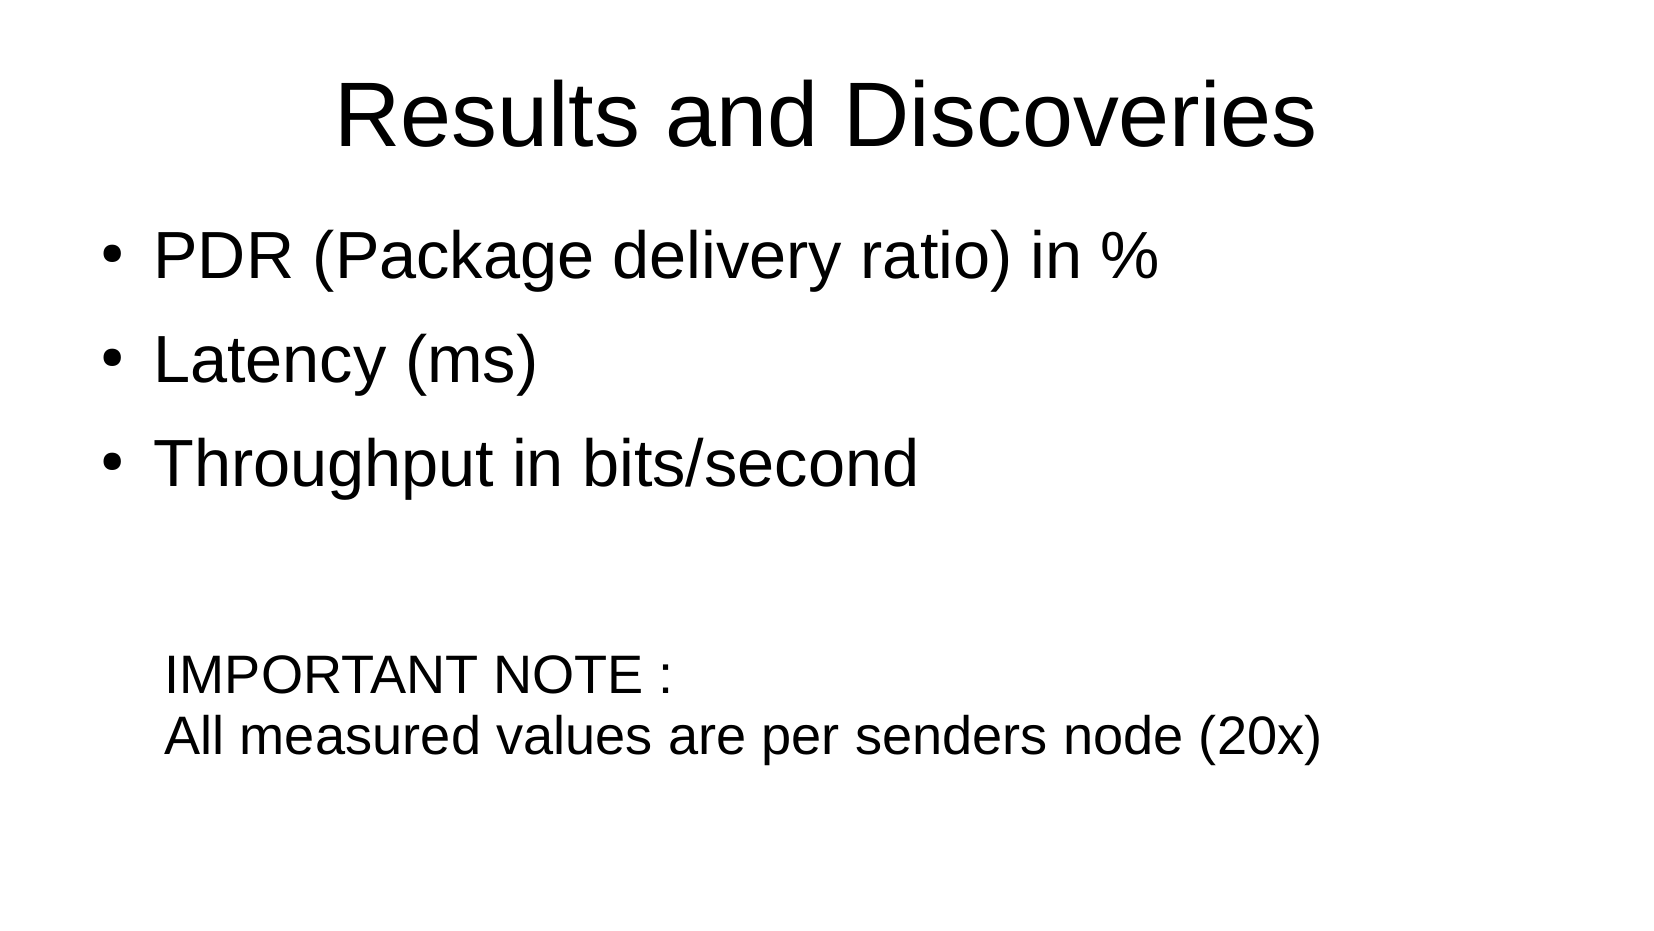

# Results and Discoveries
PDR (Package delivery ratio) in %
Latency (ms)
Throughput in bits/second
IMPORTANT NOTE :
All measured values are per senders node (20x)